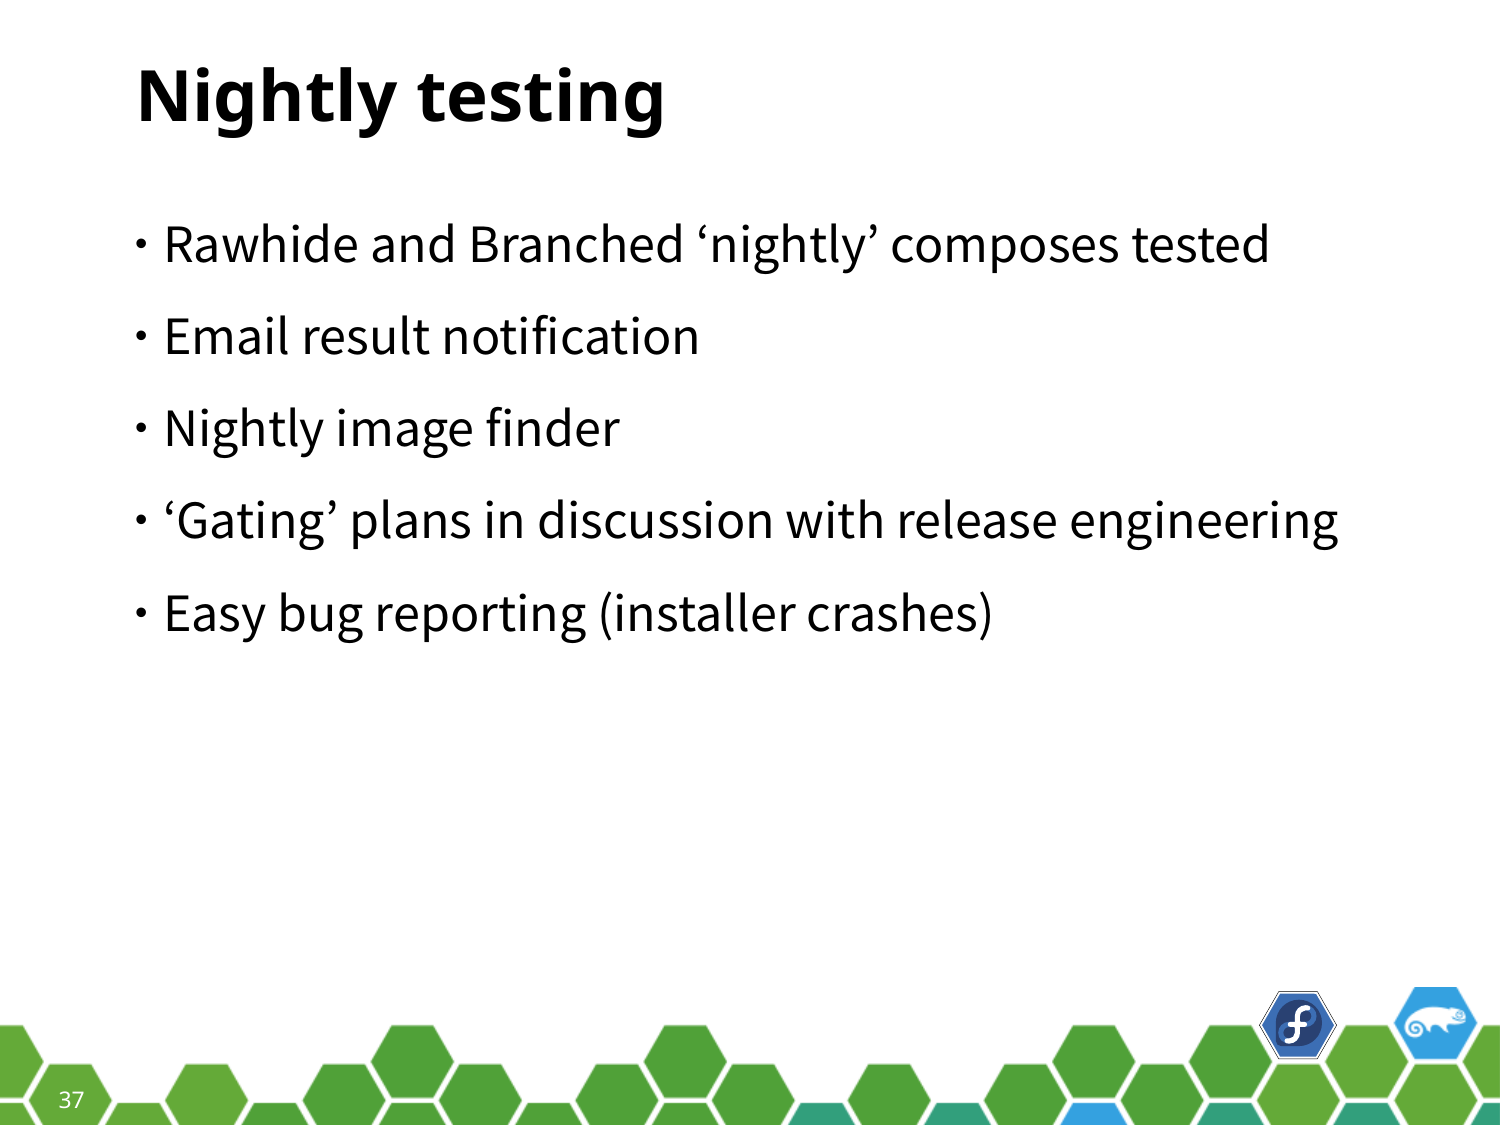

# Nightly testing
Rawhide and Branched ‘nightly’ composes tested
Email result notification
Nightly image finder
‘Gating’ plans in discussion with release engineering
Easy bug reporting (installer crashes)